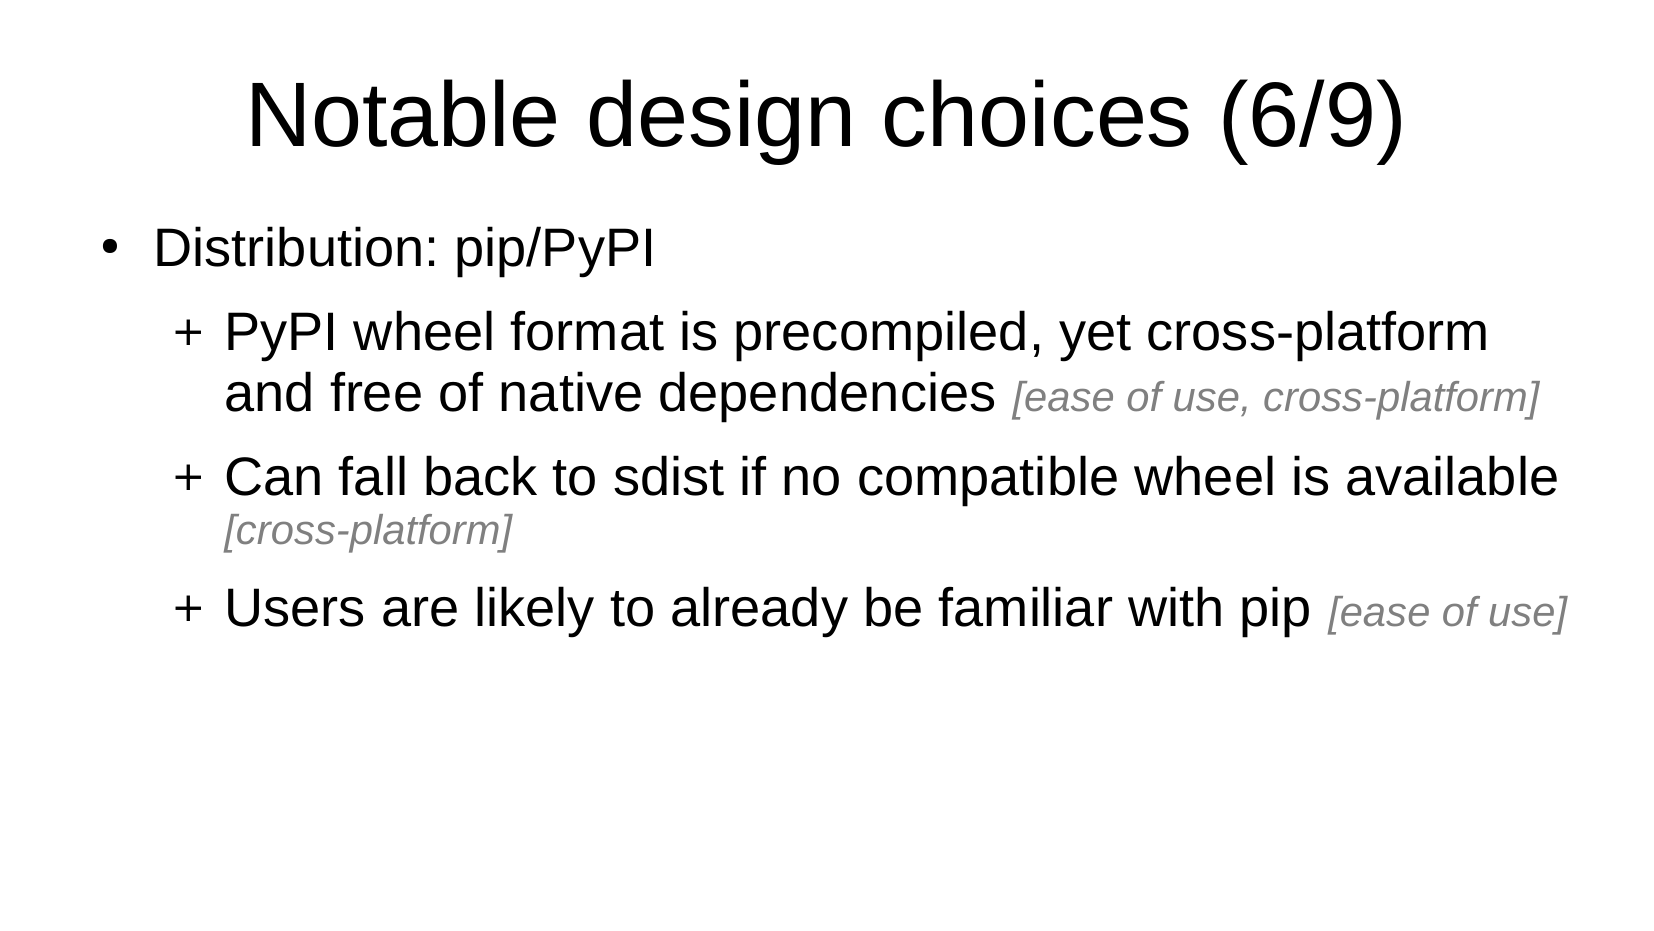

# Notable design choices (6/9)
Distribution: pip/PyPI
PyPI wheel format is precompiled, yet cross-platform and free of native dependencies [ease of use, cross-platform]
Can fall back to sdist if no compatible wheel is available [cross-platform]
Users are likely to already be familiar with pip [ease of use]